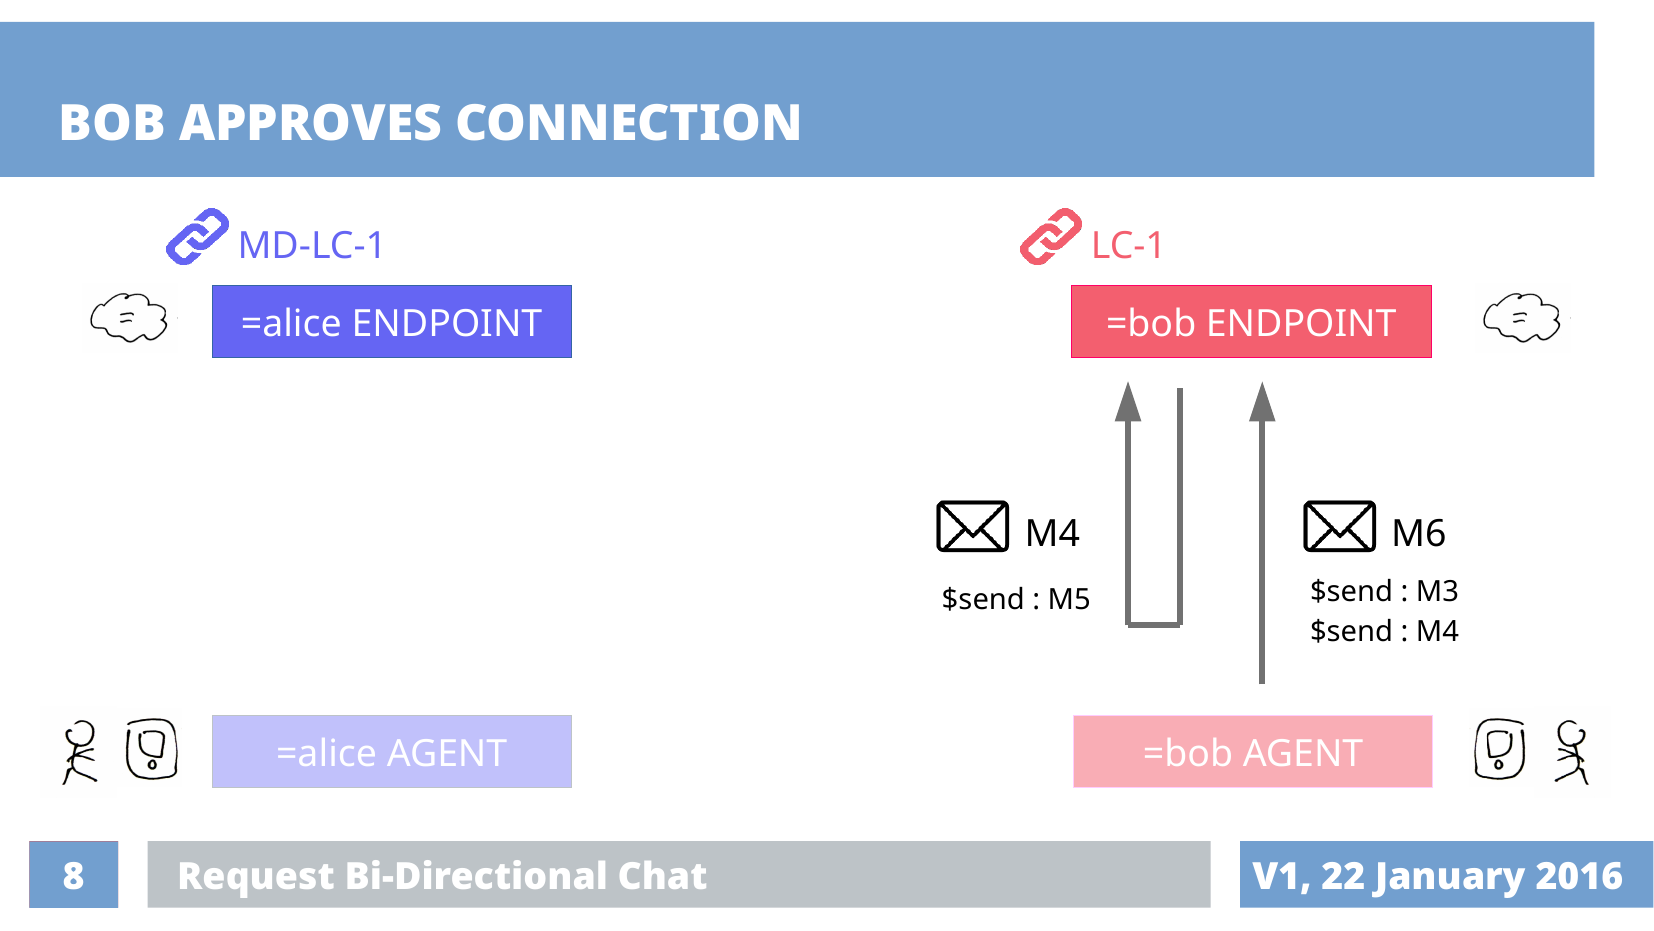

# BOB APPROVES CONNECTION
MD-LC-1
LC-1
=alice ENDPOINT
=bob ENDPOINT
M6
M4
$send : M5
$send : M3
$send : M4
=alice AGENT
=bob AGENT
8
Request Bi-Directional Chat
V1, 22 January 2016